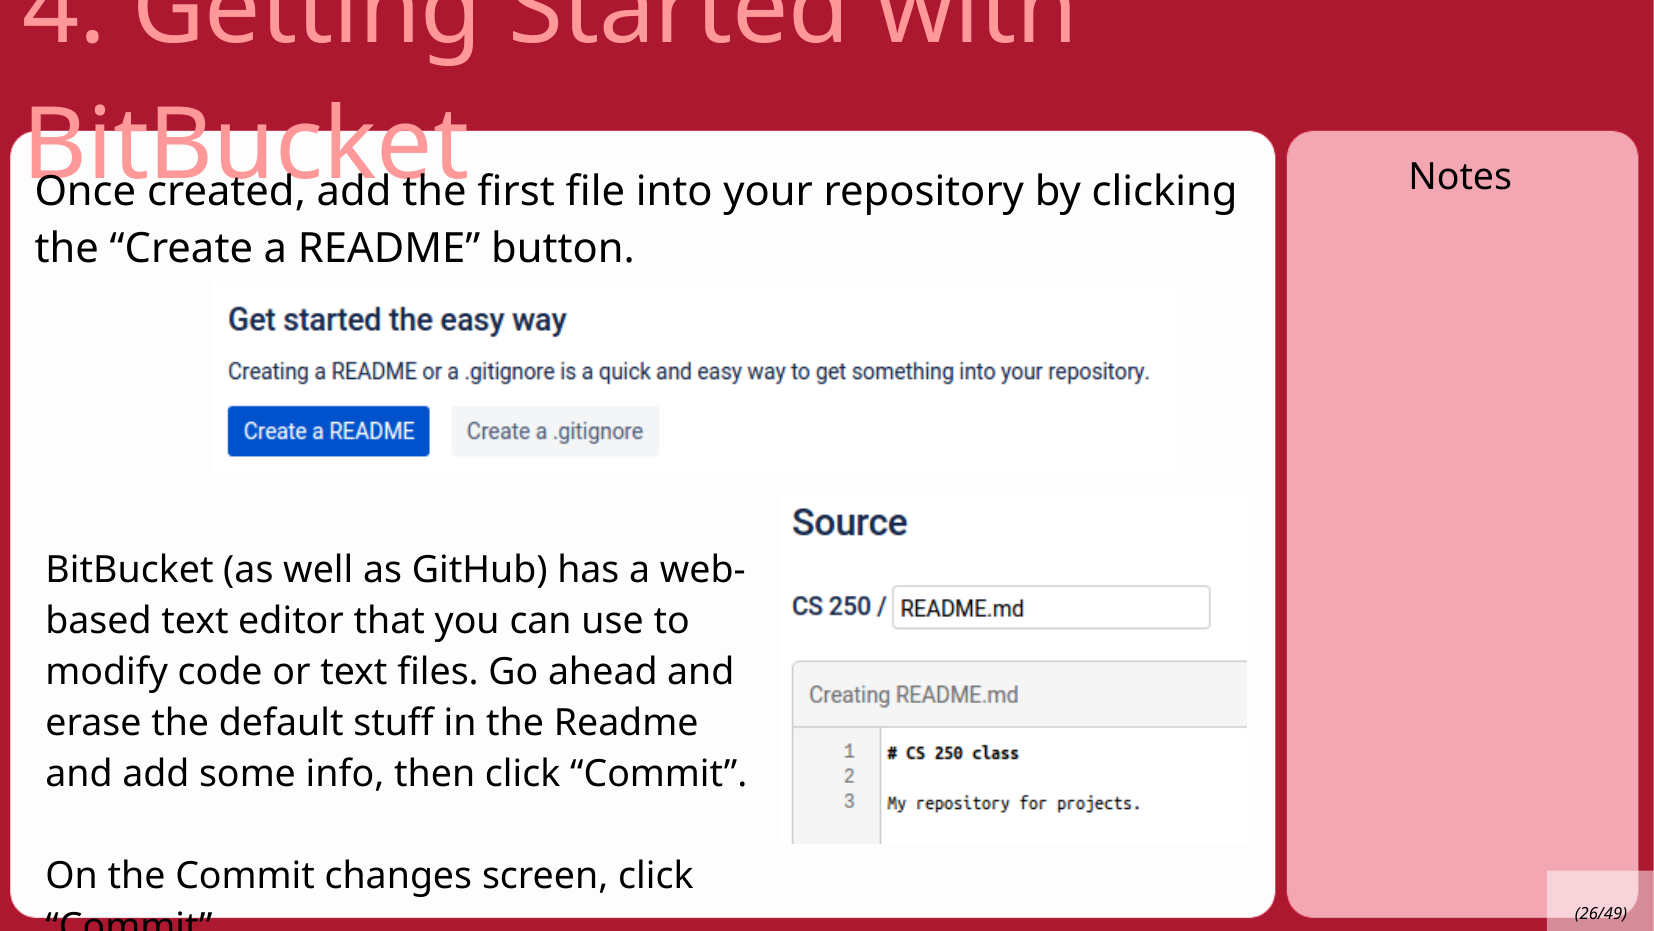

# 4. Getting Started with BitBucket
Notes
Once created, add the first file into your repository by clicking the “Create a README” button.
BitBucket (as well as GitHub) has a web-based text editor that you can use to modify code or text files. Go ahead and erase the default stuff in the Readme and add some info, then click “Commit”.
On the Commit changes screen, click “Commit”.